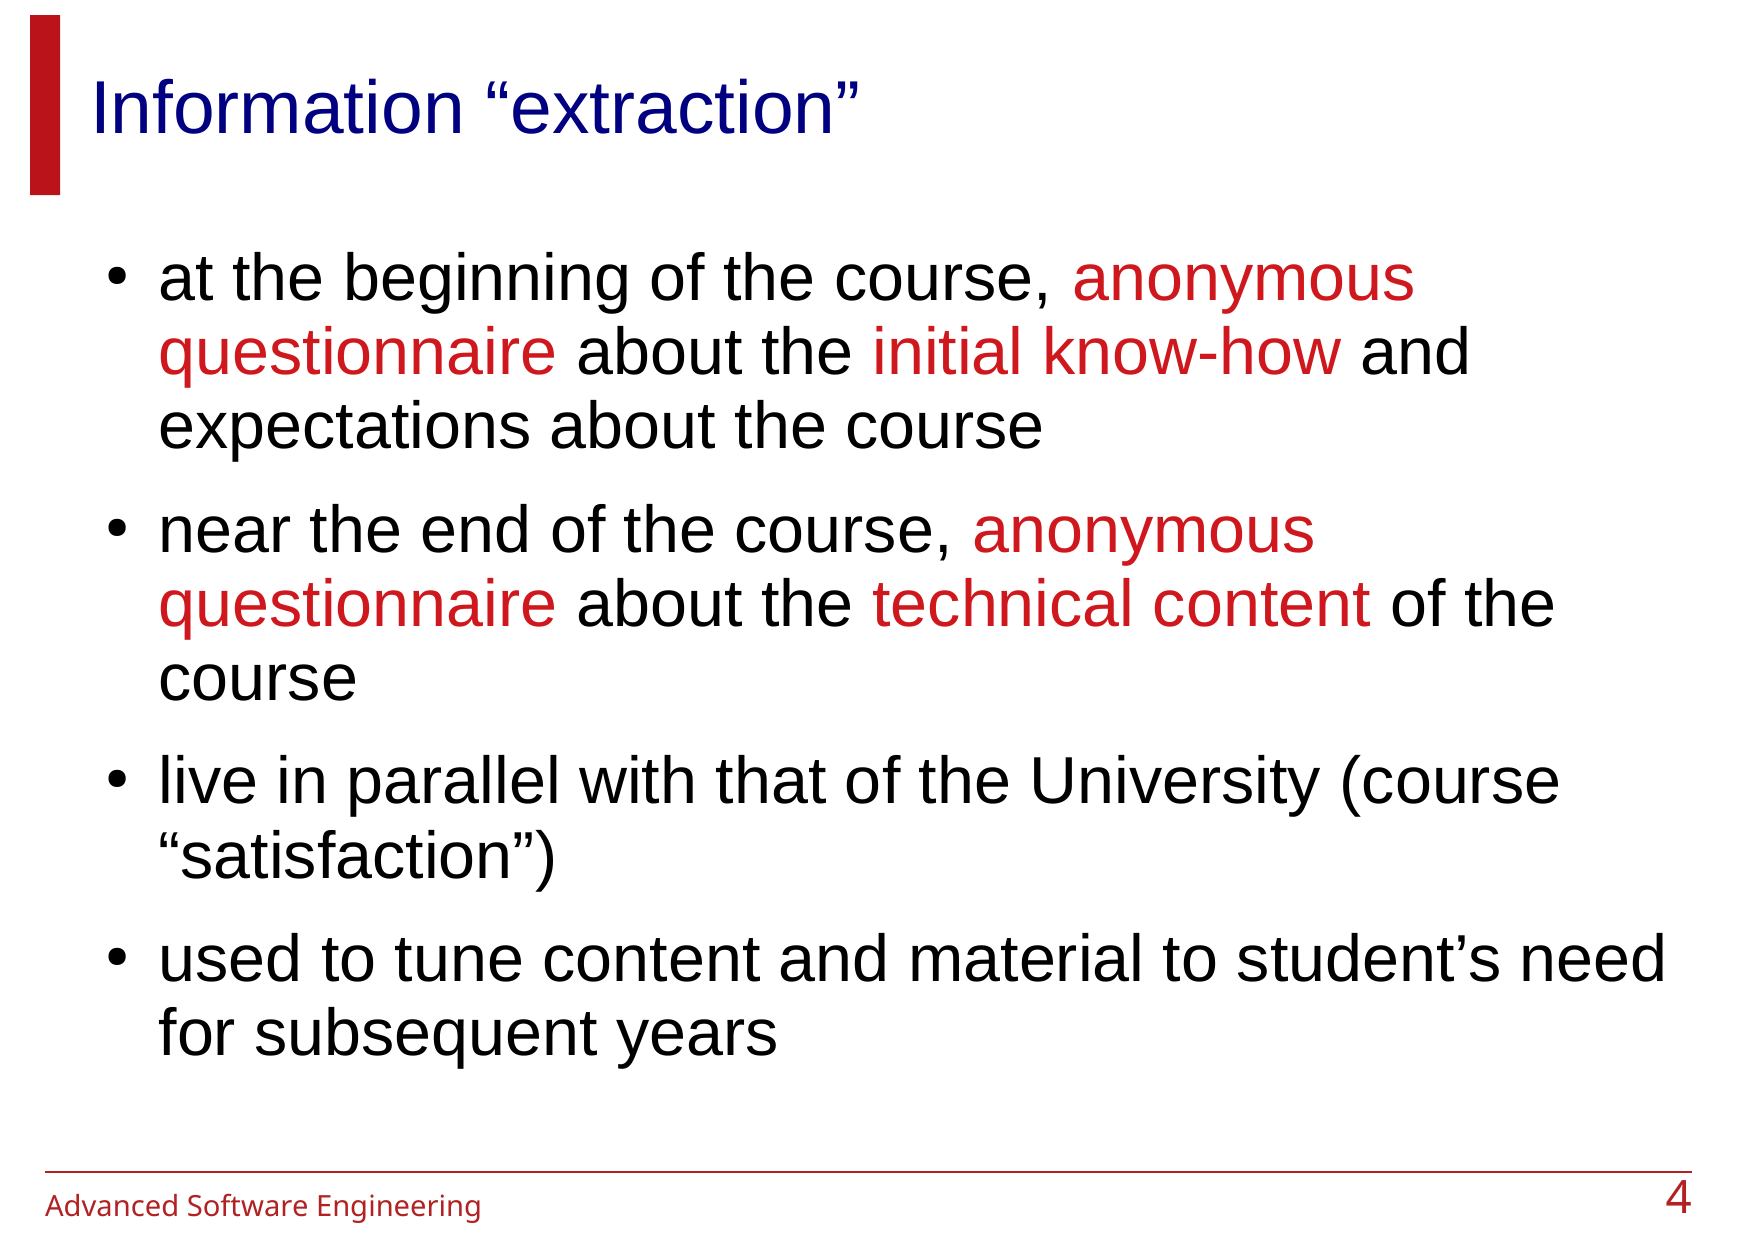

# Information “extraction”
at the beginning of the course, anonymous questionnaire about the initial know-how and expectations about the course
near the end of the course, anonymous questionnaire about the technical content of the course
live in parallel with that of the University (course “satisfaction”)
used to tune content and material to student’s need for subsequent years
4
Advanced Software Engineering